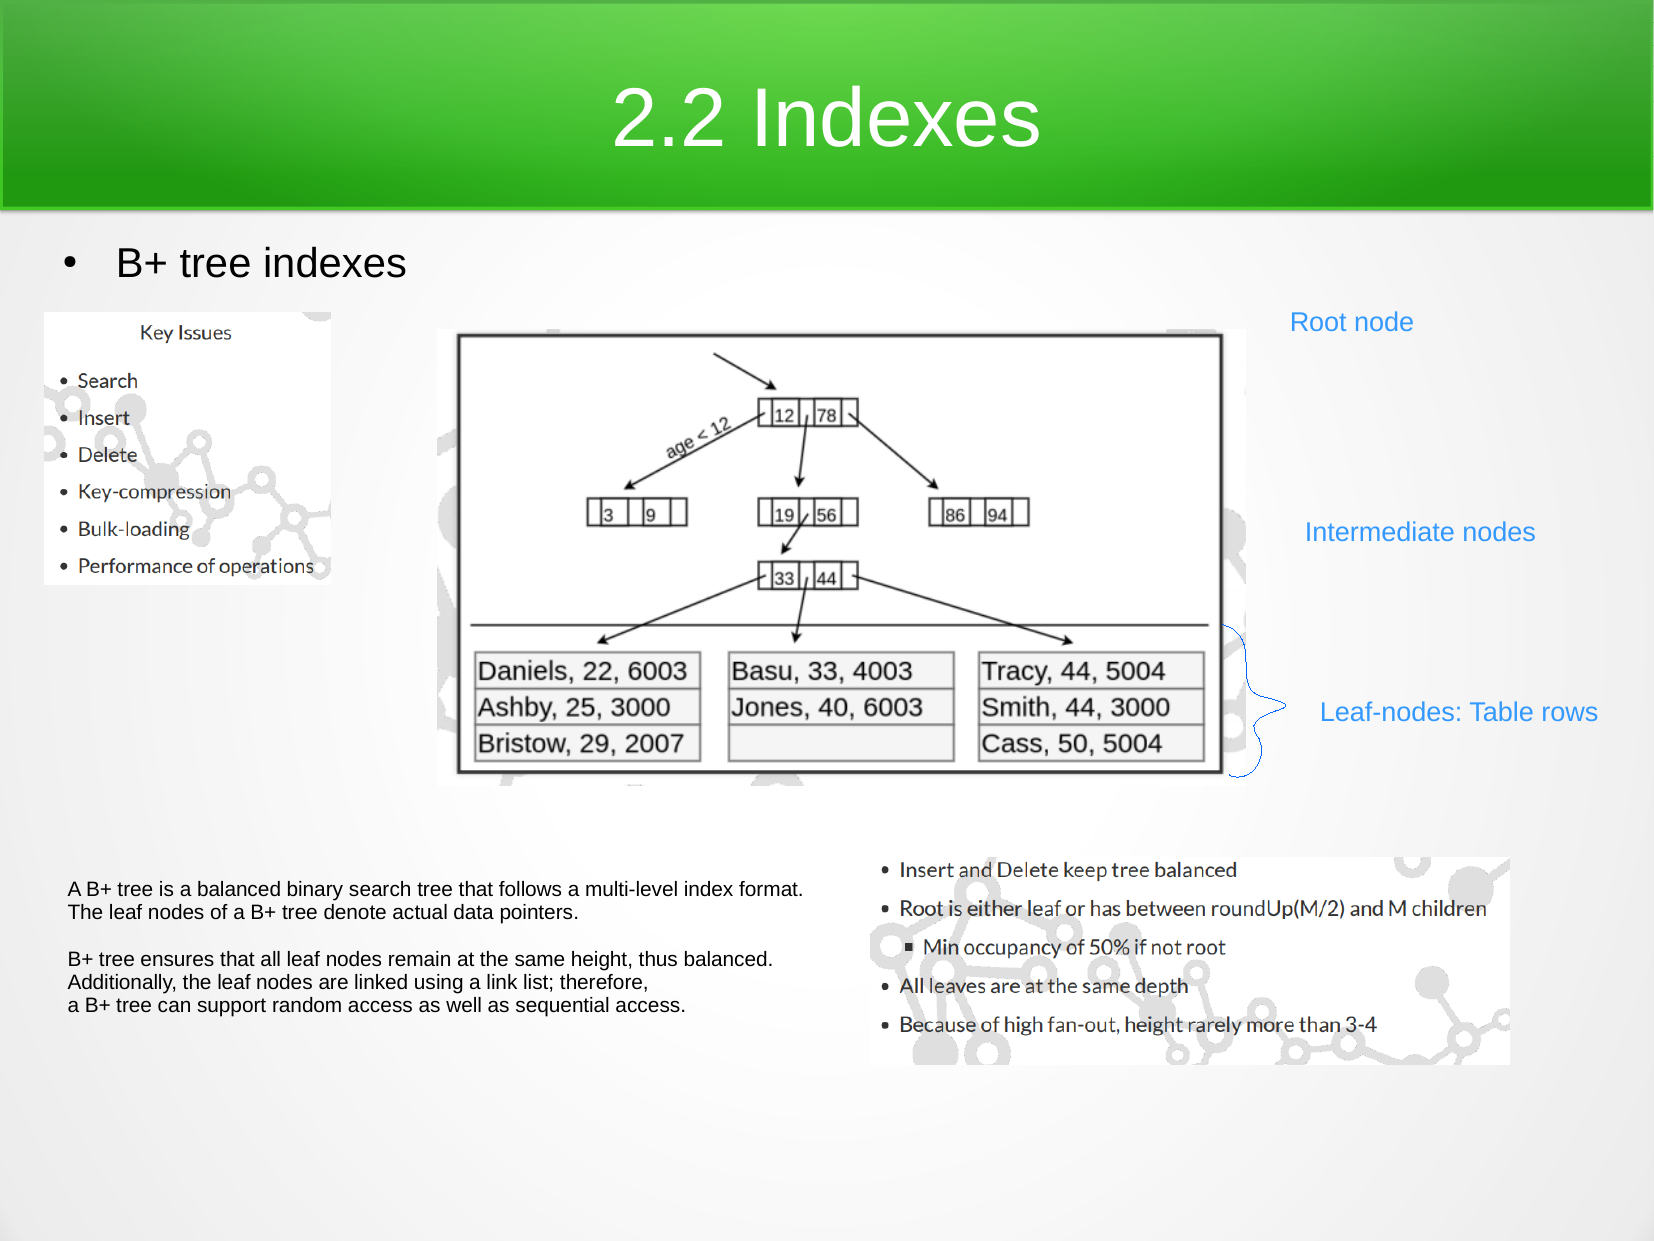

# 2.2 Indexes
B+ tree indexes
Root node
Intermediate nodes
Leaf-nodes: Table rows
A B+ tree is a balanced binary search tree that follows a multi-level index format.
The leaf nodes of a B+ tree denote actual data pointers.
B+ tree ensures that all leaf nodes remain at the same height, thus balanced.
Additionally, the leaf nodes are linked using a link list; therefore,
a B+ tree can support random access as well as sequential access.